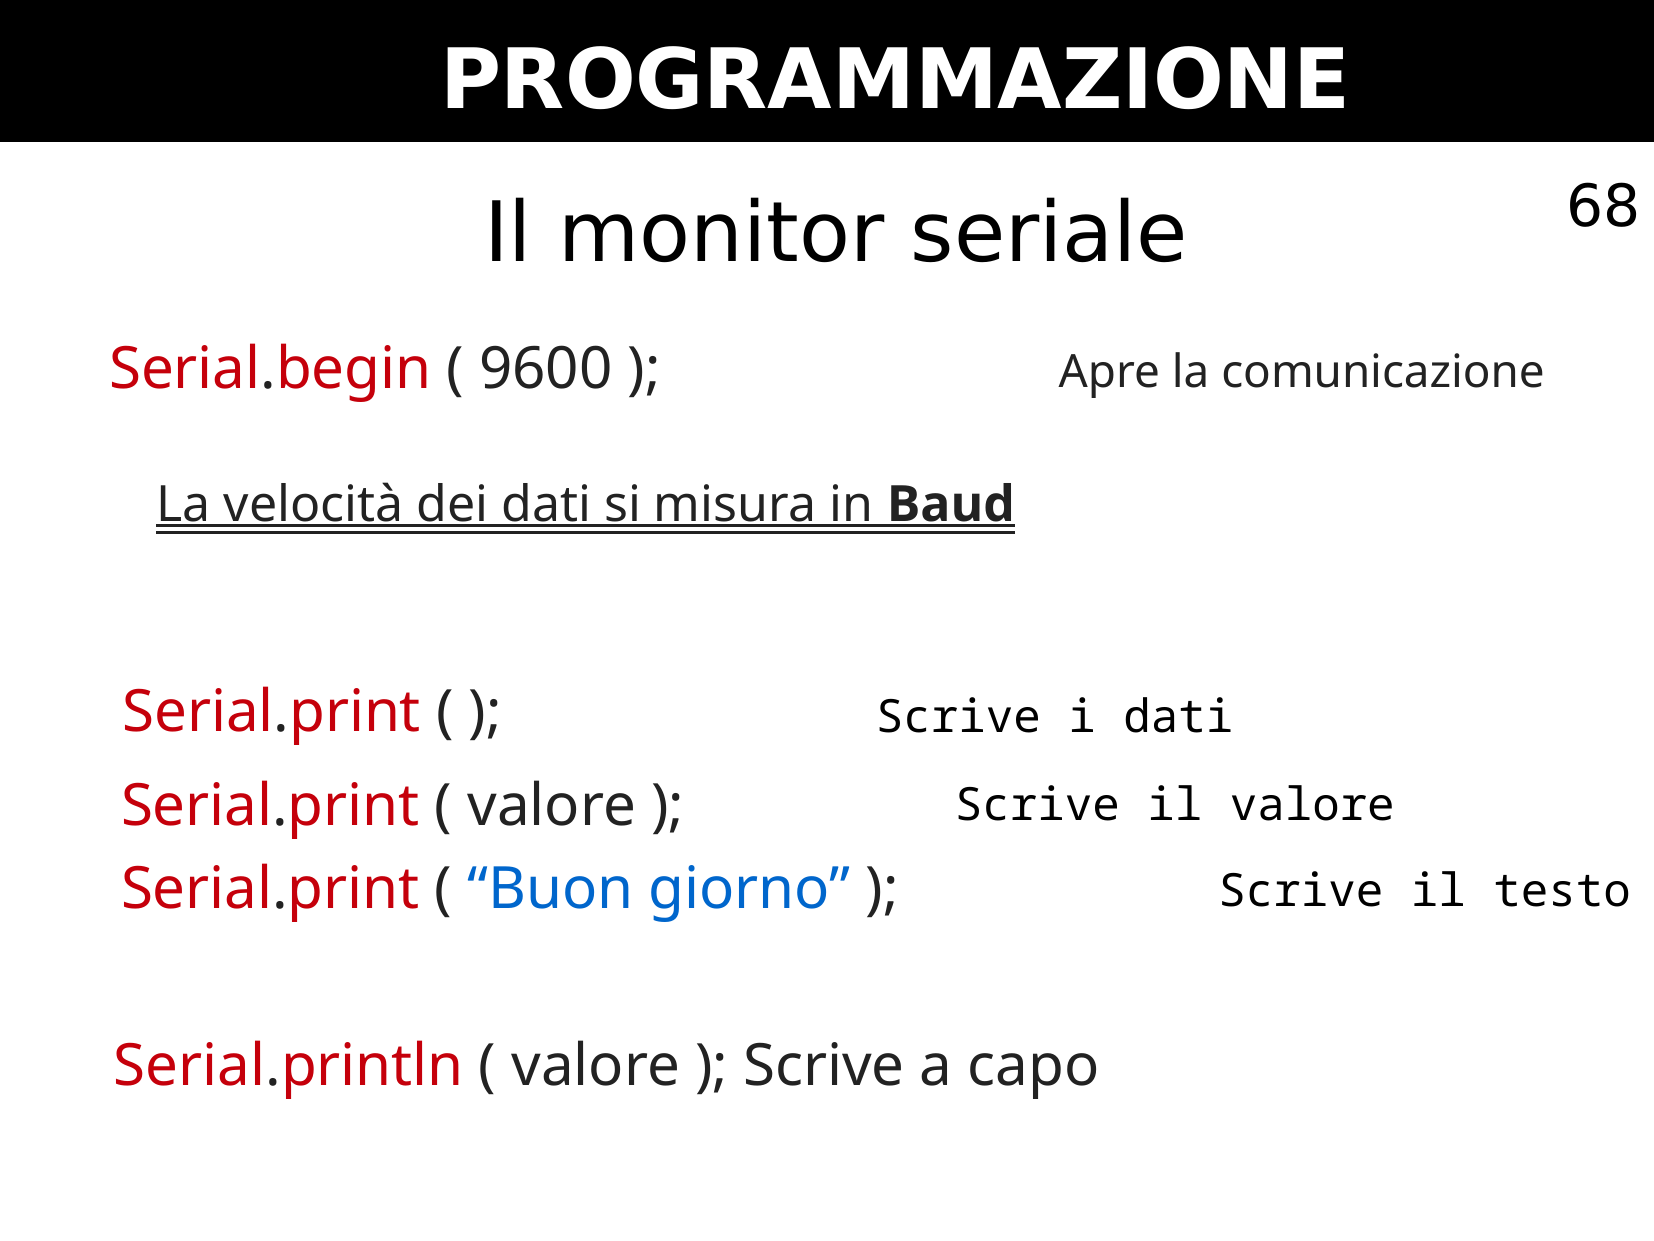

PROGRAMMAZIONE
ARDUINO
68
Il monitor seriale
Serial.begin ( 9600 );
Apre la comunicazione
La velocità dei dati si misura in Baud
Serial.print ( );
Scrive i dati
Serial.print ( valore );
Scrive il valore
Serial.print ( “Buon giorno” );
Scrive il testo
Serial.println ( valore ); Scrive a capo